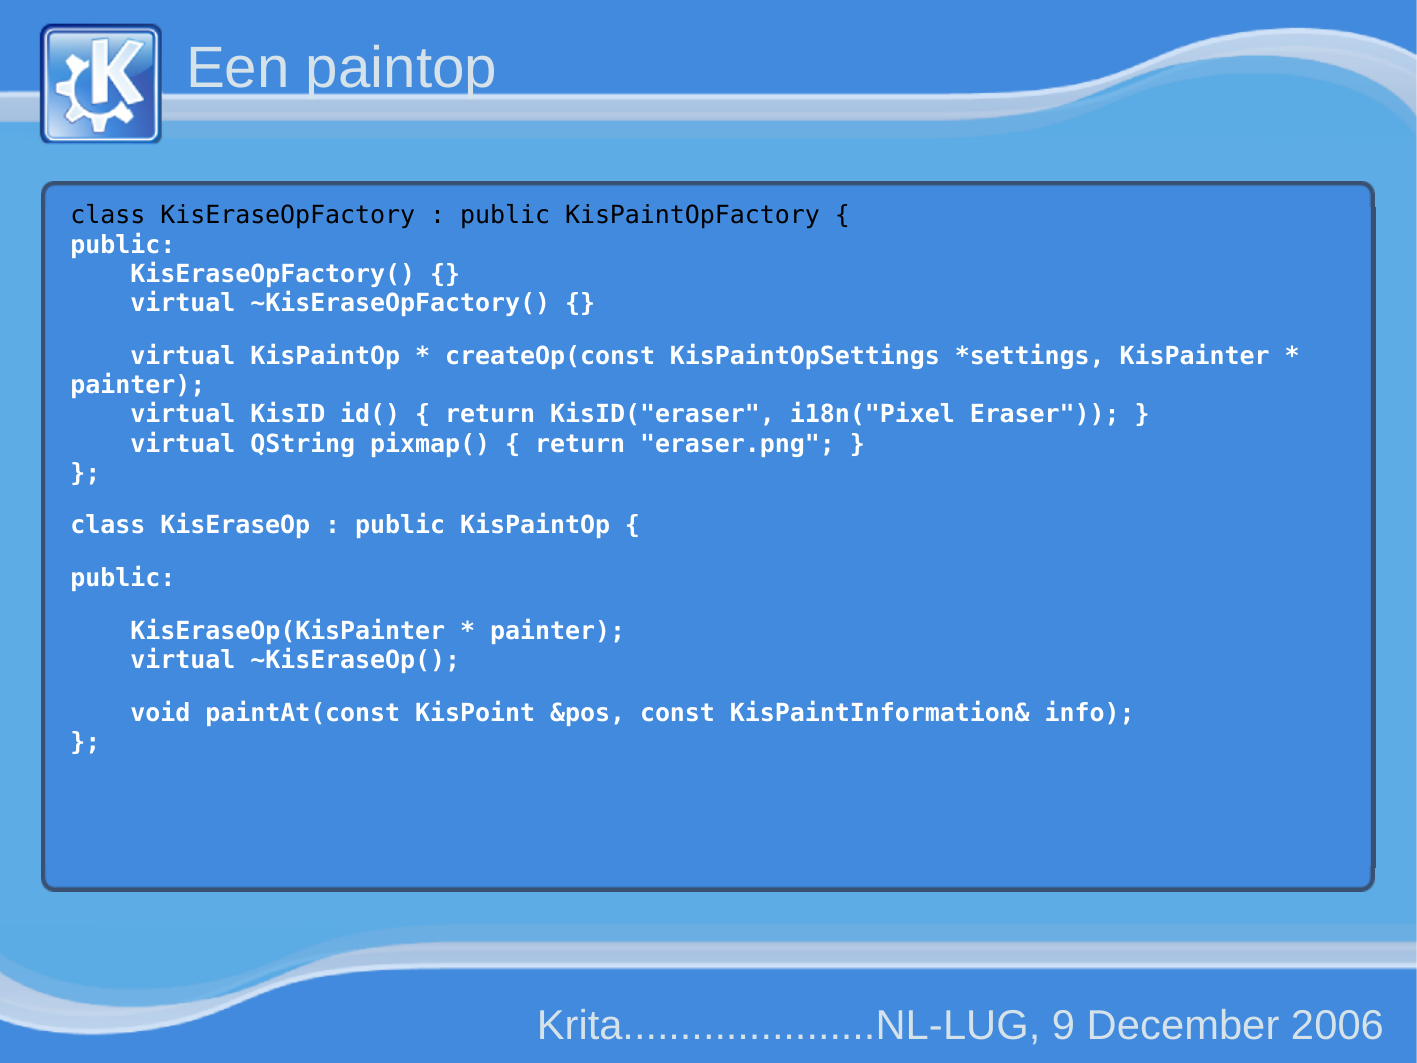

Een paintop
class KisEraseOpFactory : public KisPaintOpFactory {
public:
 KisEraseOpFactory() {}
 virtual ~KisEraseOpFactory() {}
 virtual KisPaintOp * createOp(const KisPaintOpSettings *settings, KisPainter * painter);
 virtual KisID id() { return KisID("eraser", i18n("Pixel Eraser")); }
 virtual QString pixmap() { return "eraser.png"; }
};
class KisEraseOp : public KisPaintOp {
public:
 KisEraseOp(KisPainter * painter);
 virtual ~KisEraseOp();
 void paintAt(const KisPoint &pos, const KisPaintInformation& info);
};